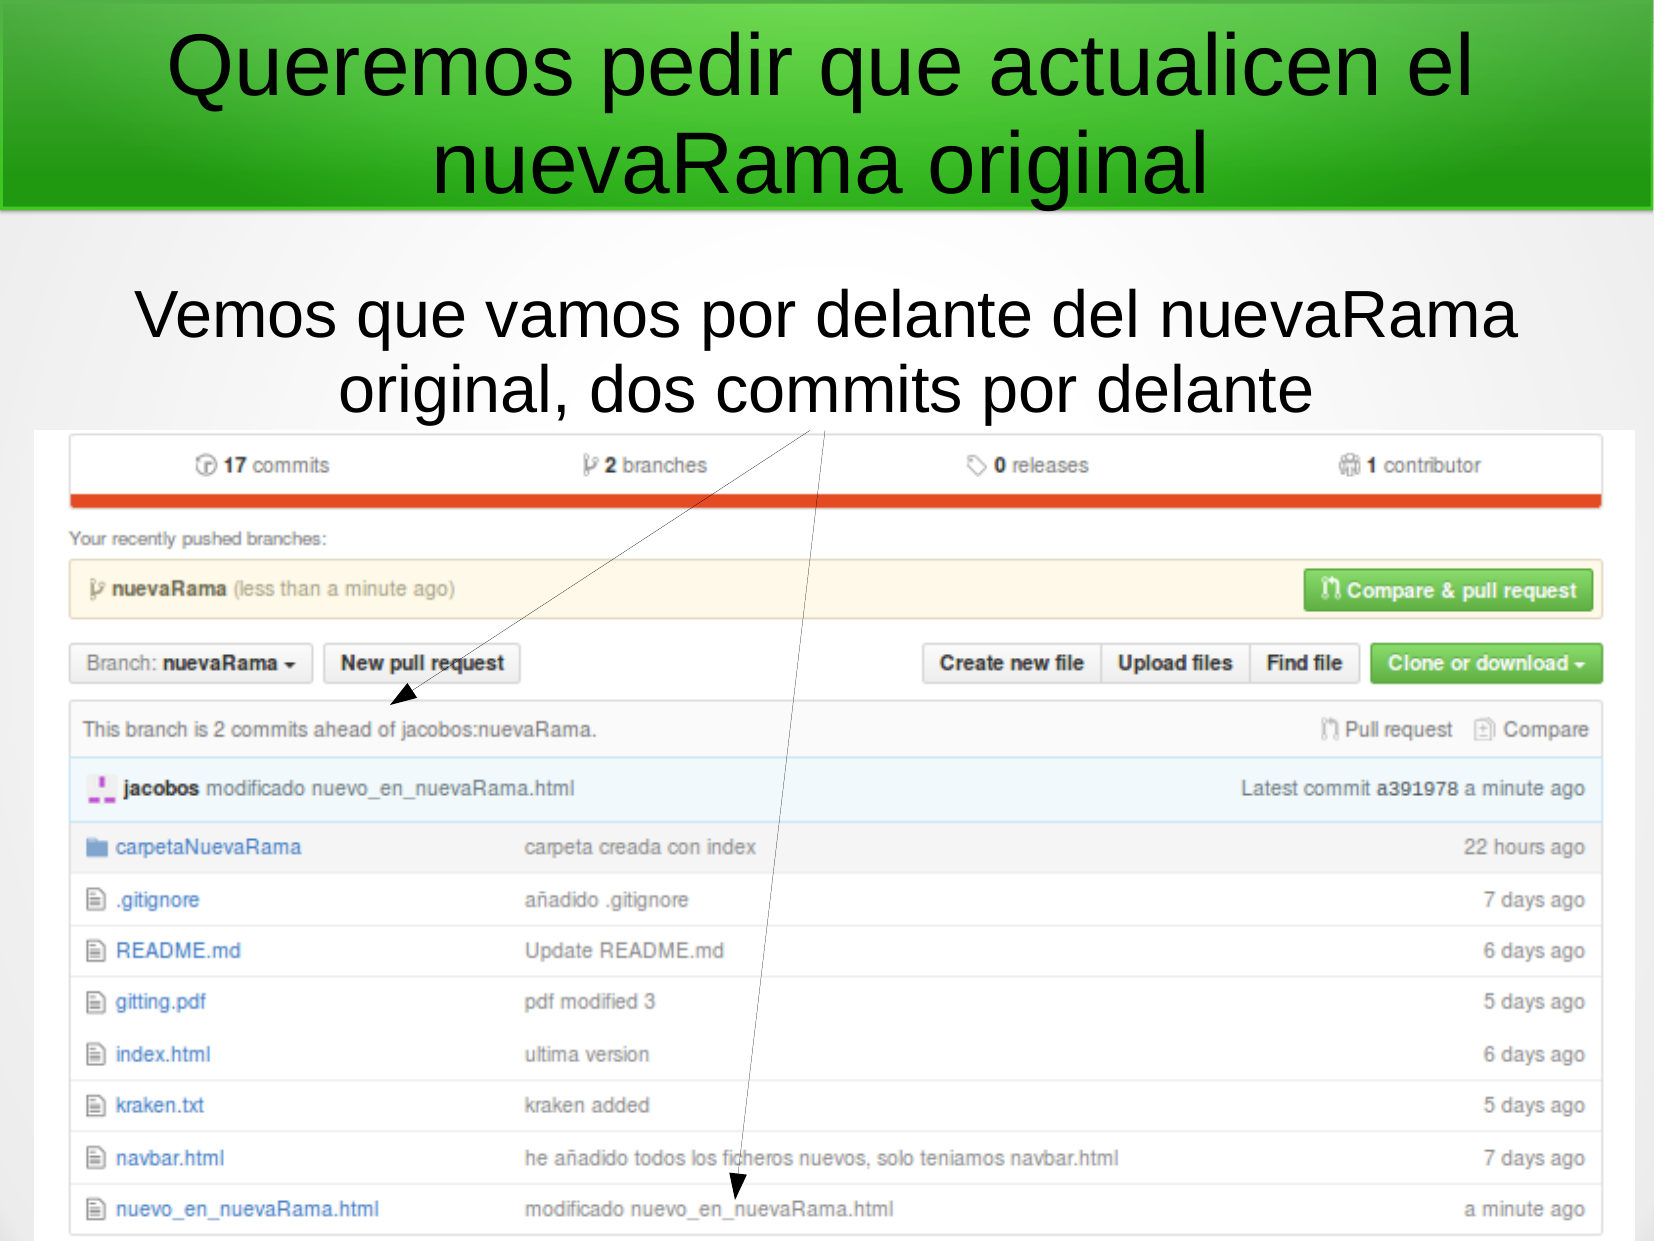

# Queremos pedir que actualicen el nuevaRama original
Vemos que vamos por delante del nuevaRama original, dos commits por delante